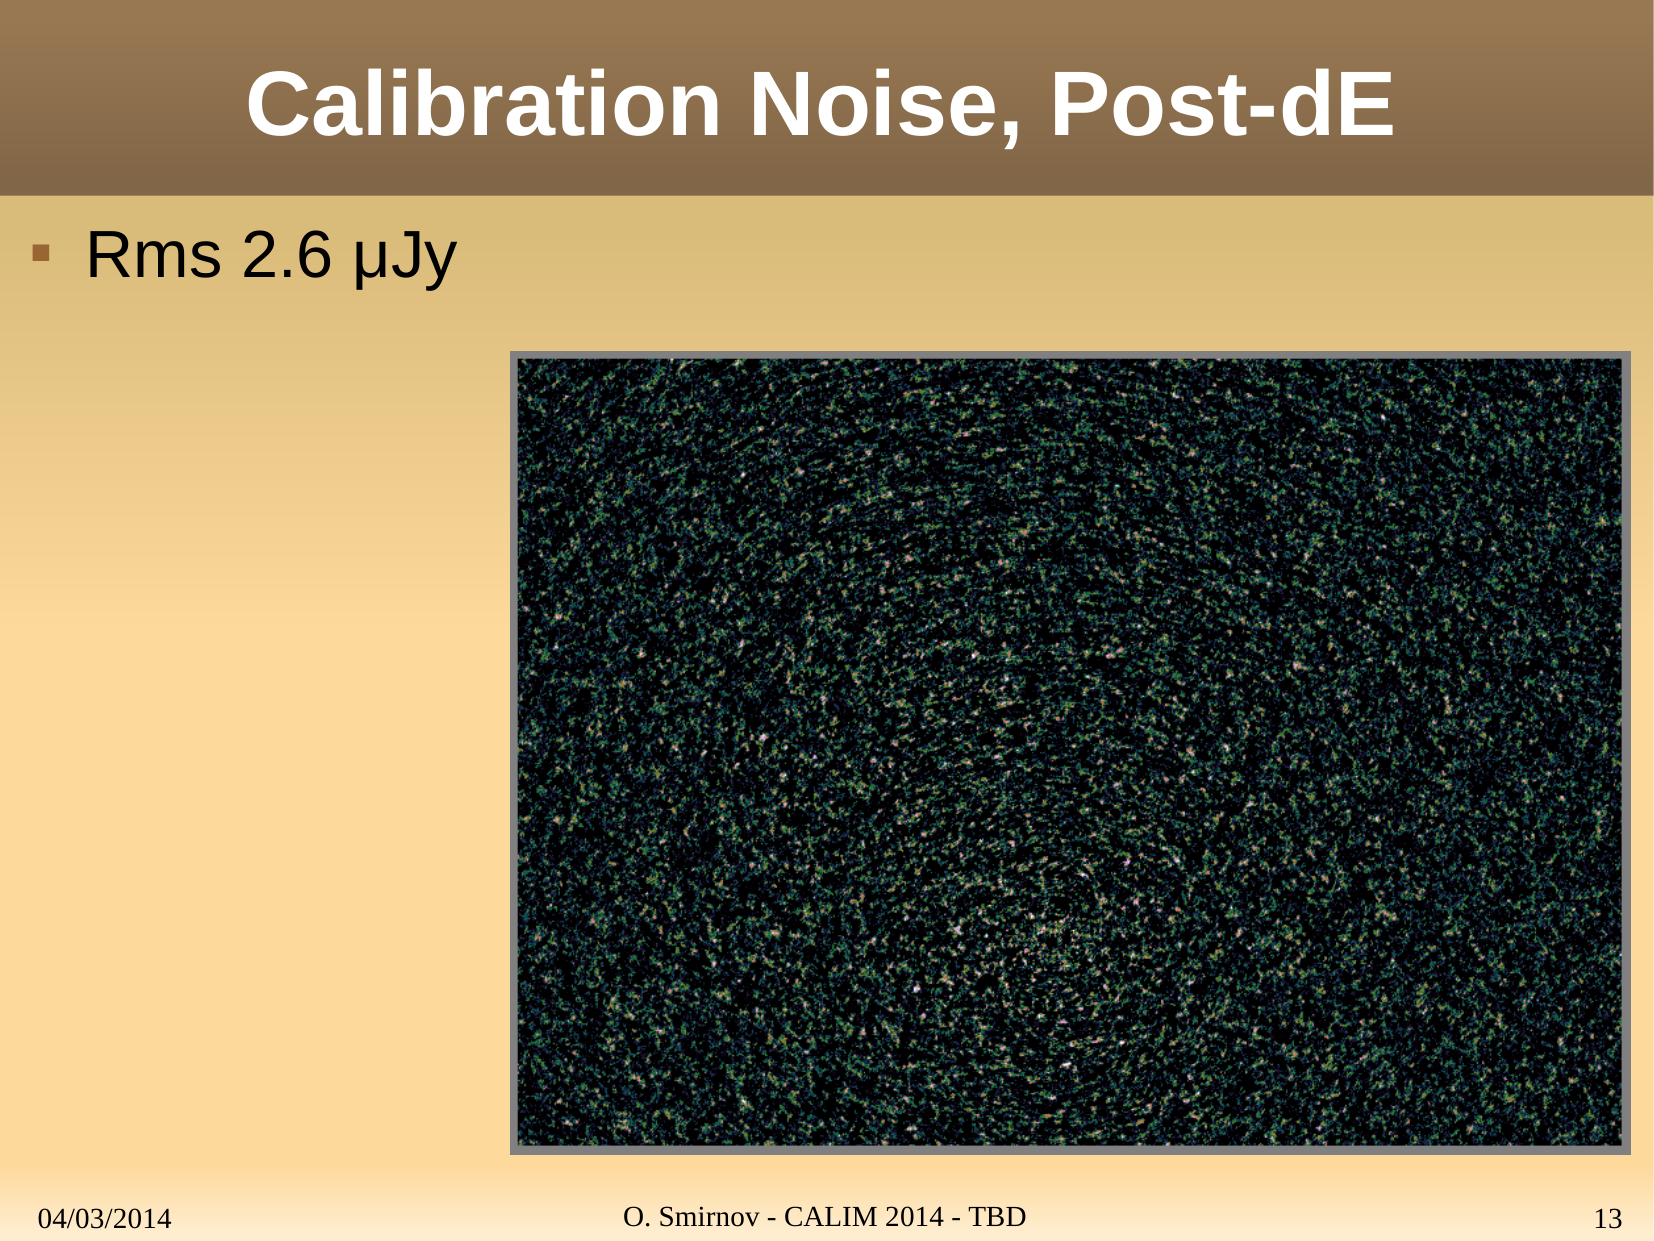

# Calibration Noise, Post-dE
Rms 2.6 μJy
O. Smirnov - CALIM 2014 - TBD
04/03/2014
13